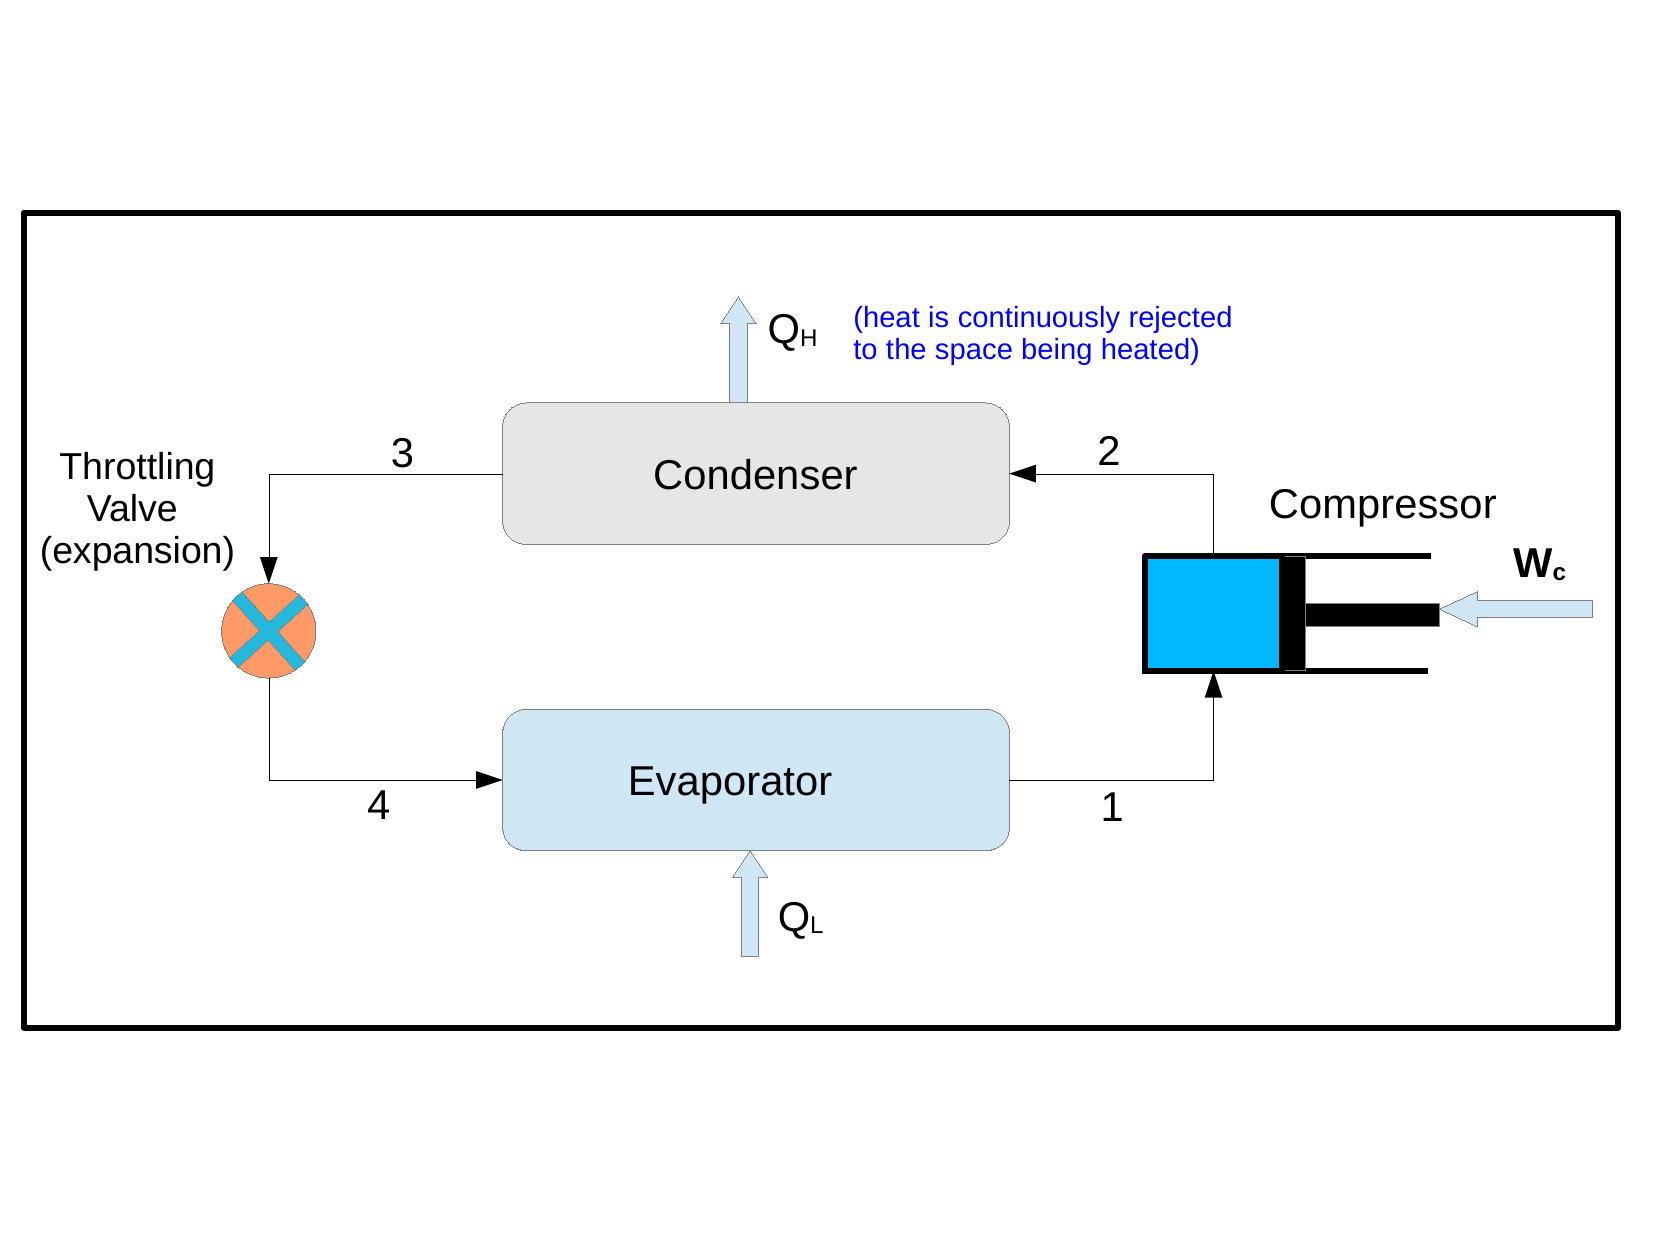

(heat is continuously rejected to the space being heated)
QH
2
3
Throttling
Valve
(expansion)
Condenser
Compressor
Wc
Evaporator
4
1
QL